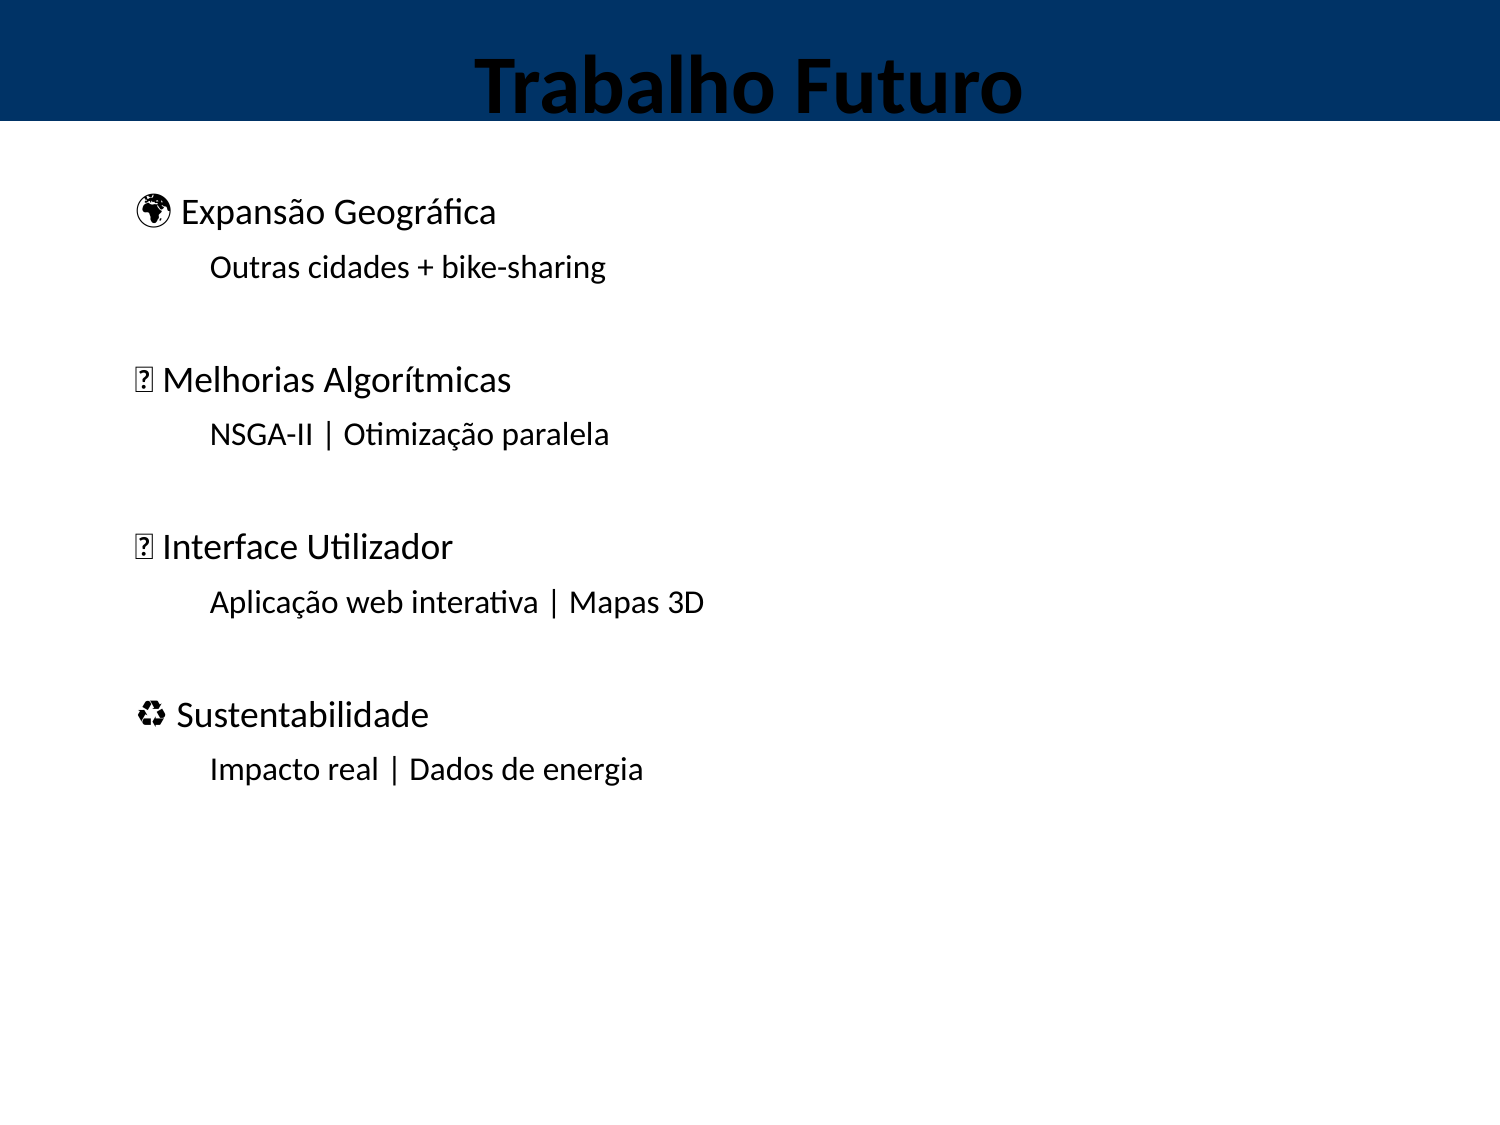

Trabalho Futuro
🌍 Expansão Geográfica
Outras cidades + bike-sharing
🔬 Melhorias Algorítmicas
NSGA-II | Otimização paralela
🎨 Interface Utilizador
Aplicação web interativa | Mapas 3D
♻ Sustentabilidade
Impacto real | Dados de energia